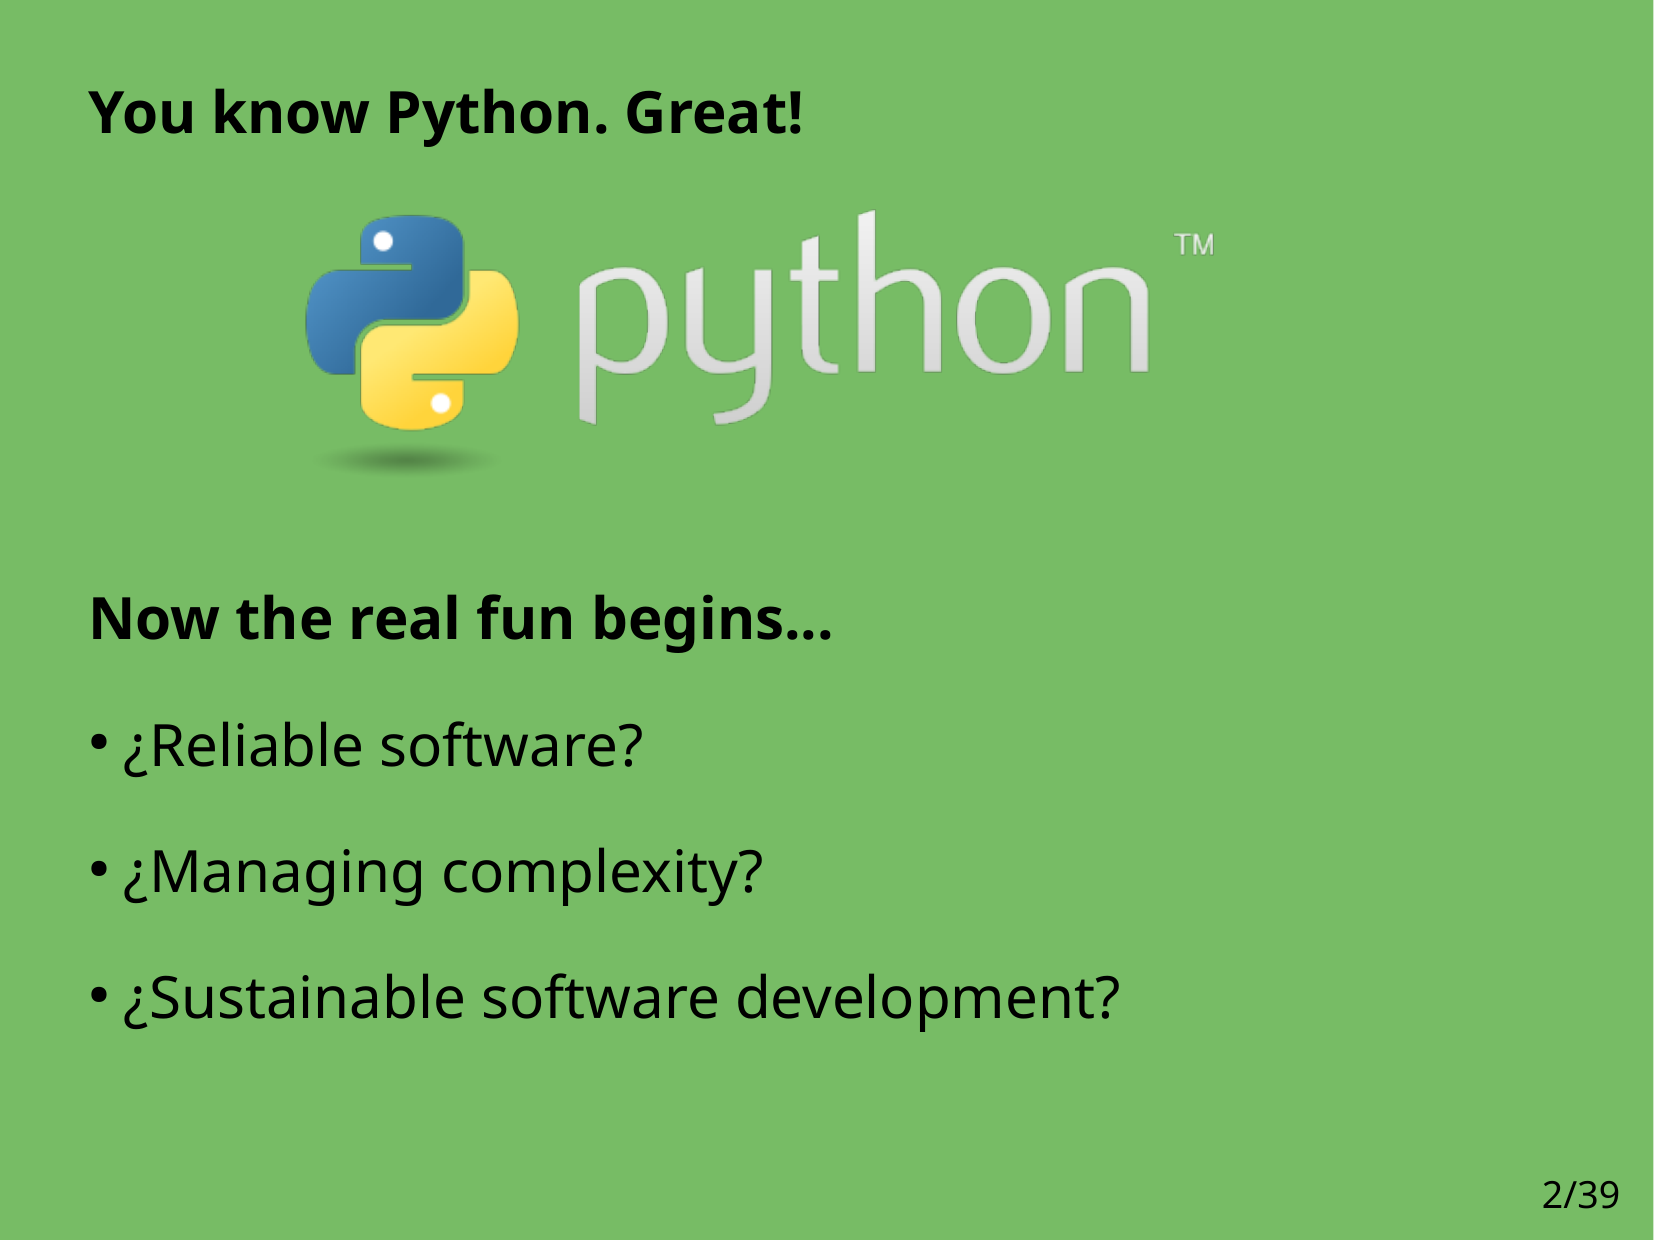

# You know Python. Great!
Now the real fun begins...
¿Reliable software?
¿Managing complexity?
¿Sustainable software development?